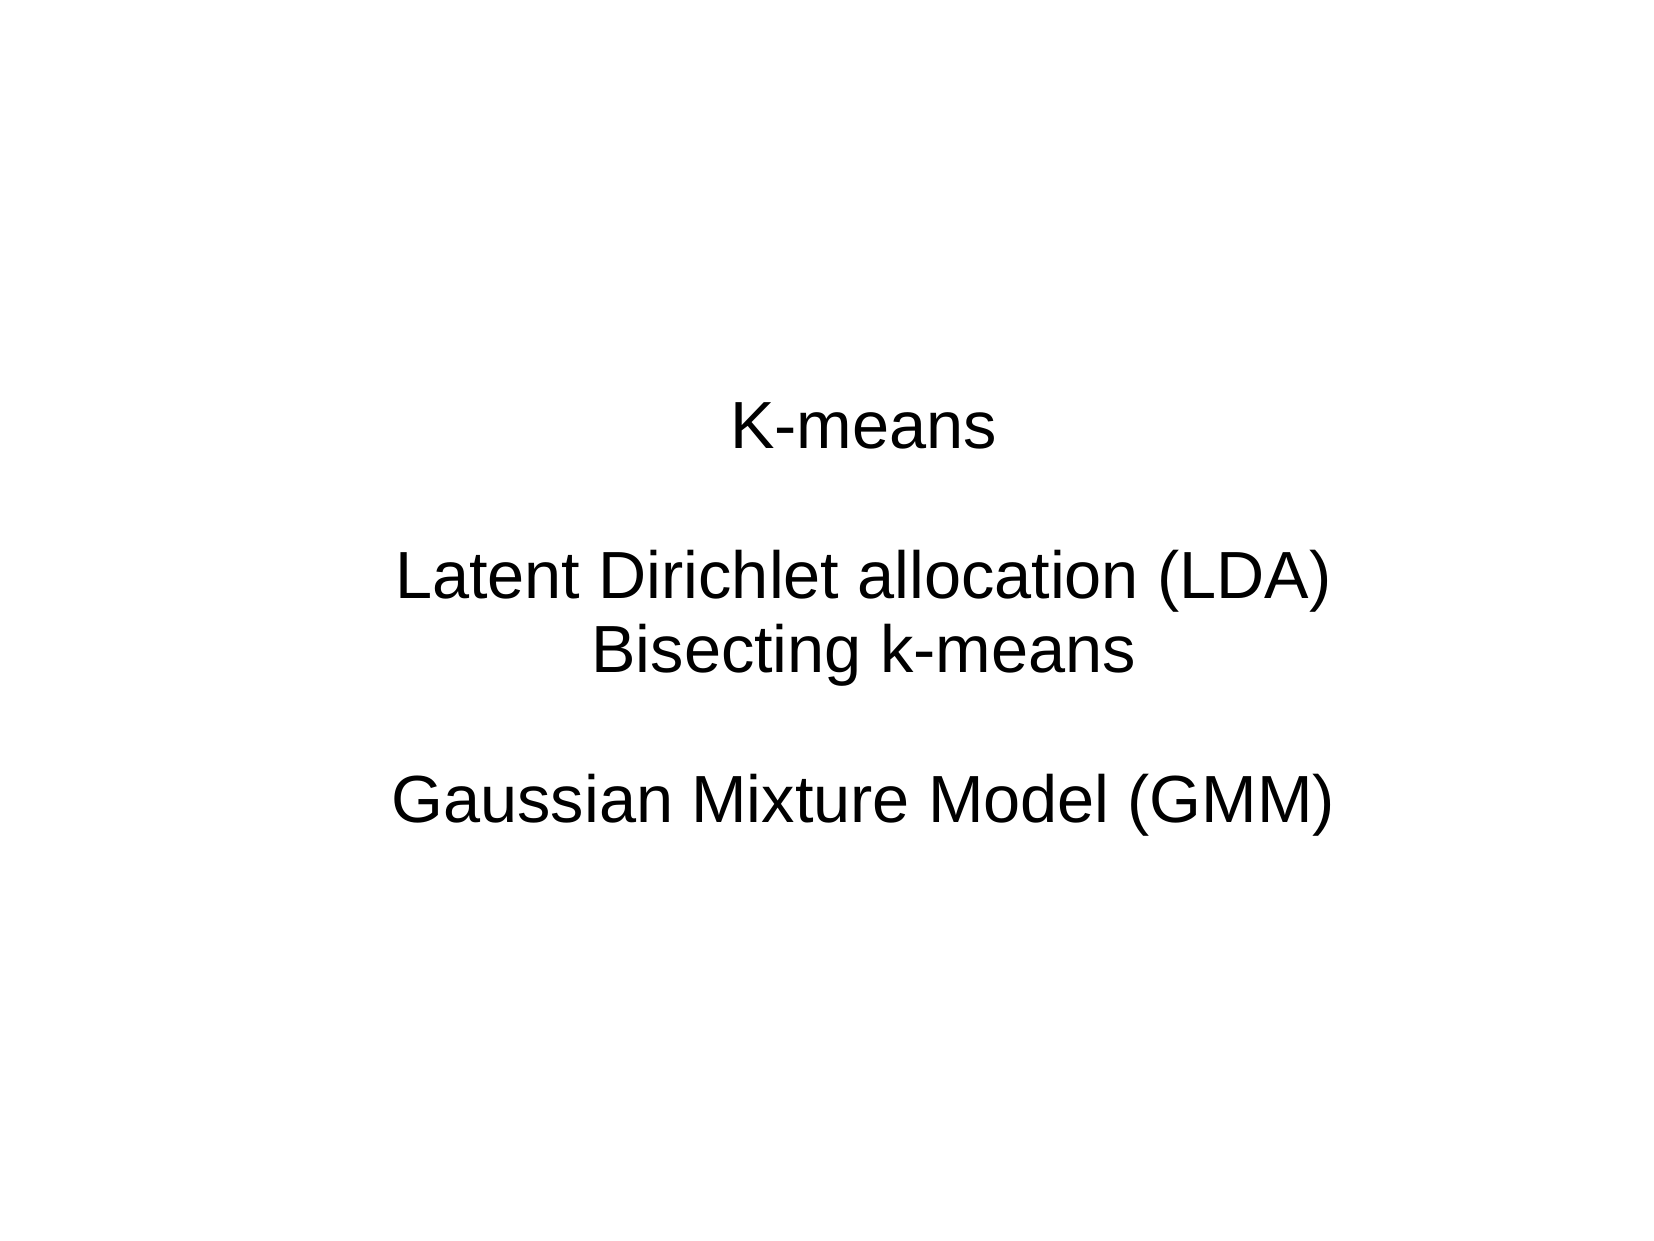

#
 K-means
 Latent Dirichlet allocation (LDA)
 Bisecting k-means
 Gaussian Mixture Model (GMM)